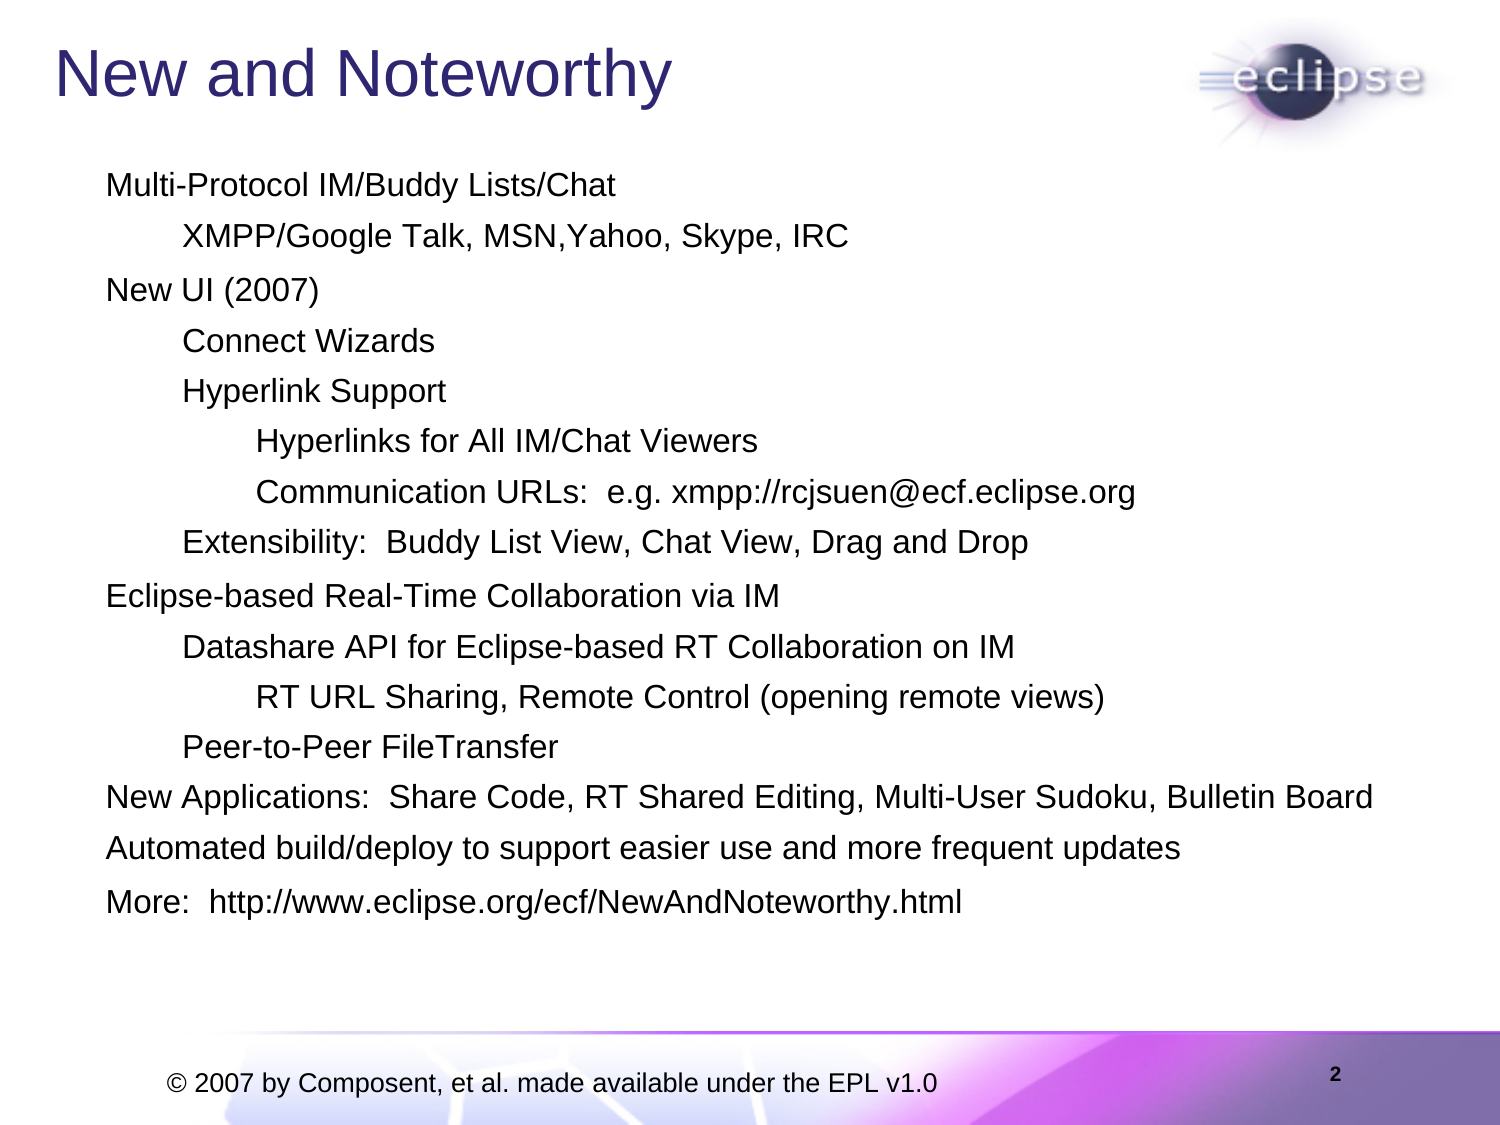

# New and Noteworthy
Multi-Protocol IM/Buddy Lists/Chat
XMPP/Google Talk, MSN,Yahoo, Skype, IRC
New UI (2007)
Connect Wizards
Hyperlink Support
Hyperlinks for All IM/Chat Viewers
Communication URLs: e.g. xmpp://rcjsuen@ecf.eclipse.org
Extensibility: Buddy List View, Chat View, Drag and Drop
Eclipse-based Real-Time Collaboration via IM
Datashare API for Eclipse-based RT Collaboration on IM
RT URL Sharing, Remote Control (opening remote views)
Peer-to-Peer FileTransfer
New Applications: Share Code, RT Shared Editing, Multi-User Sudoku, Bulletin Board
Automated build/deploy to support easier use and more frequent updates
More: http://www.eclipse.org/ecf/NewAndNoteworthy.html
2